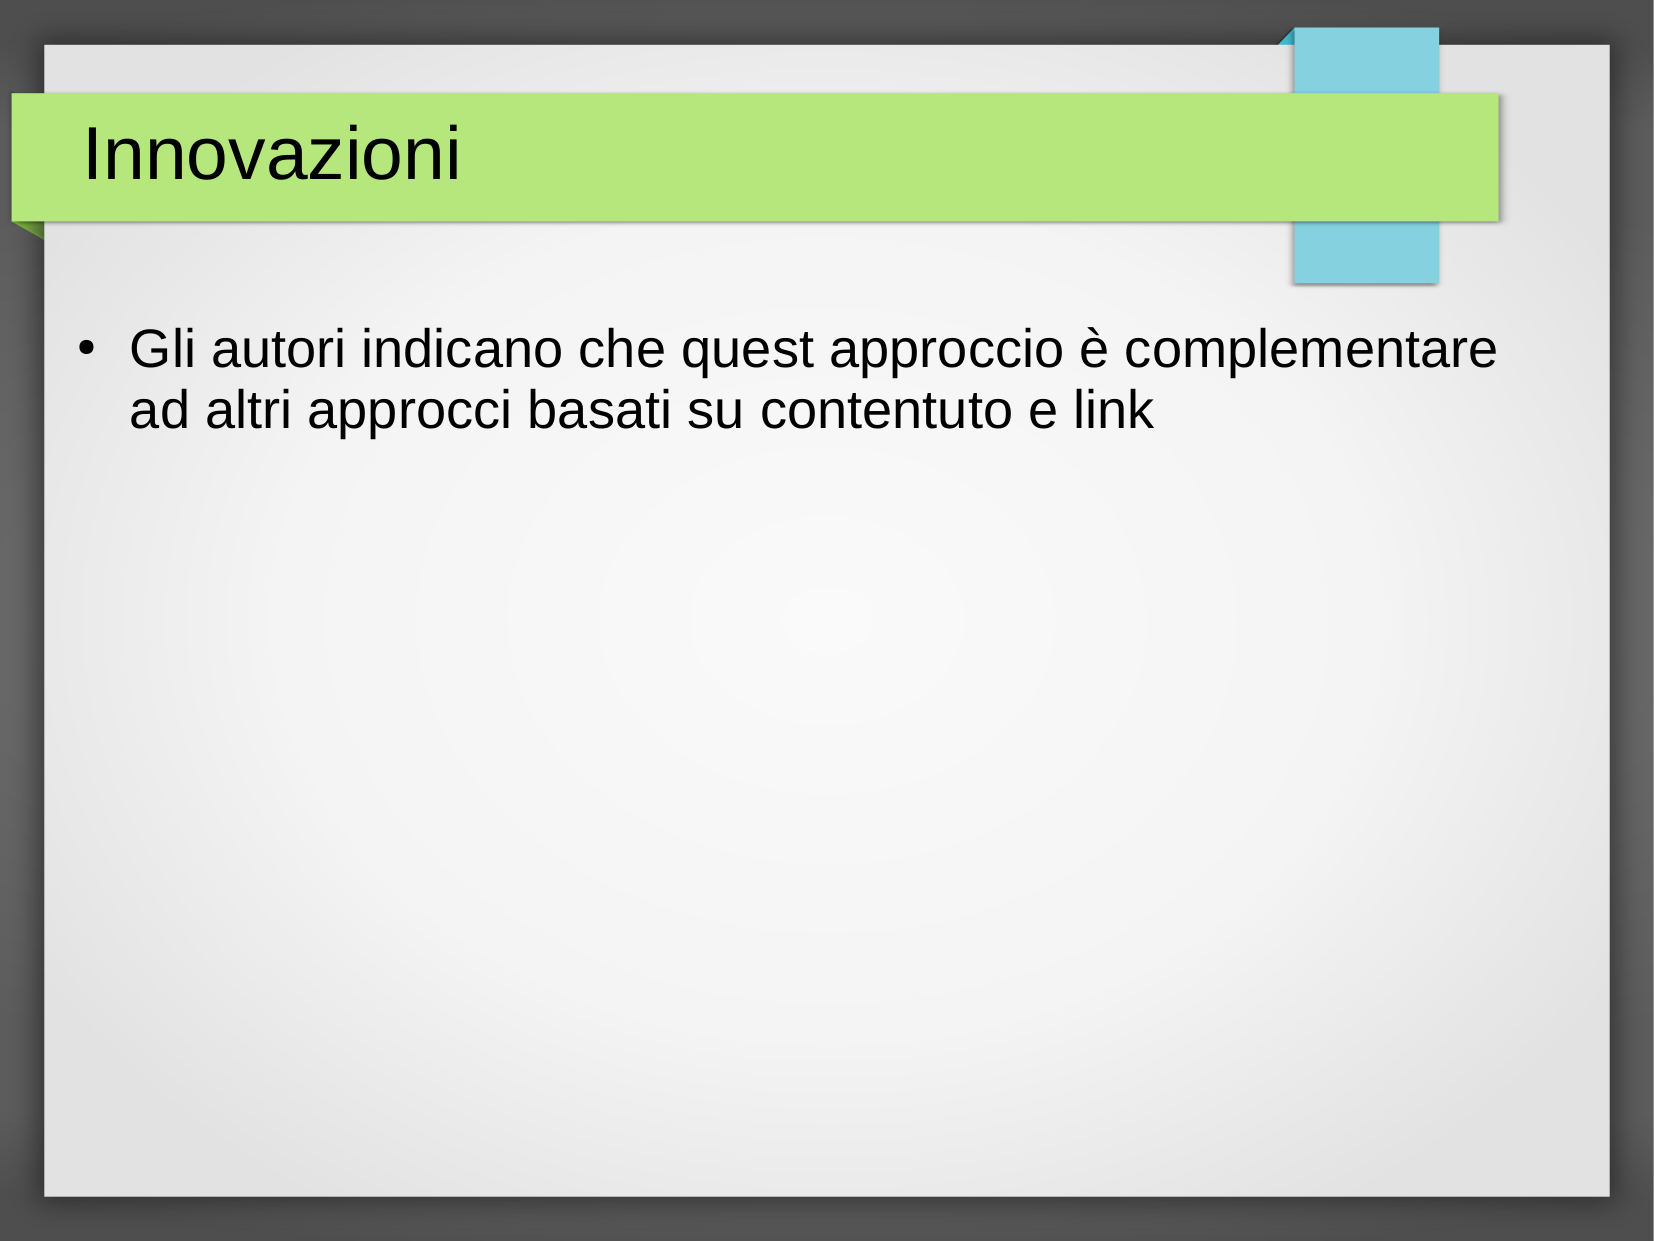

# Innovazioni
Gli autori indicano che quest approccio è complementare ad altri approcci basati su contentuto e link